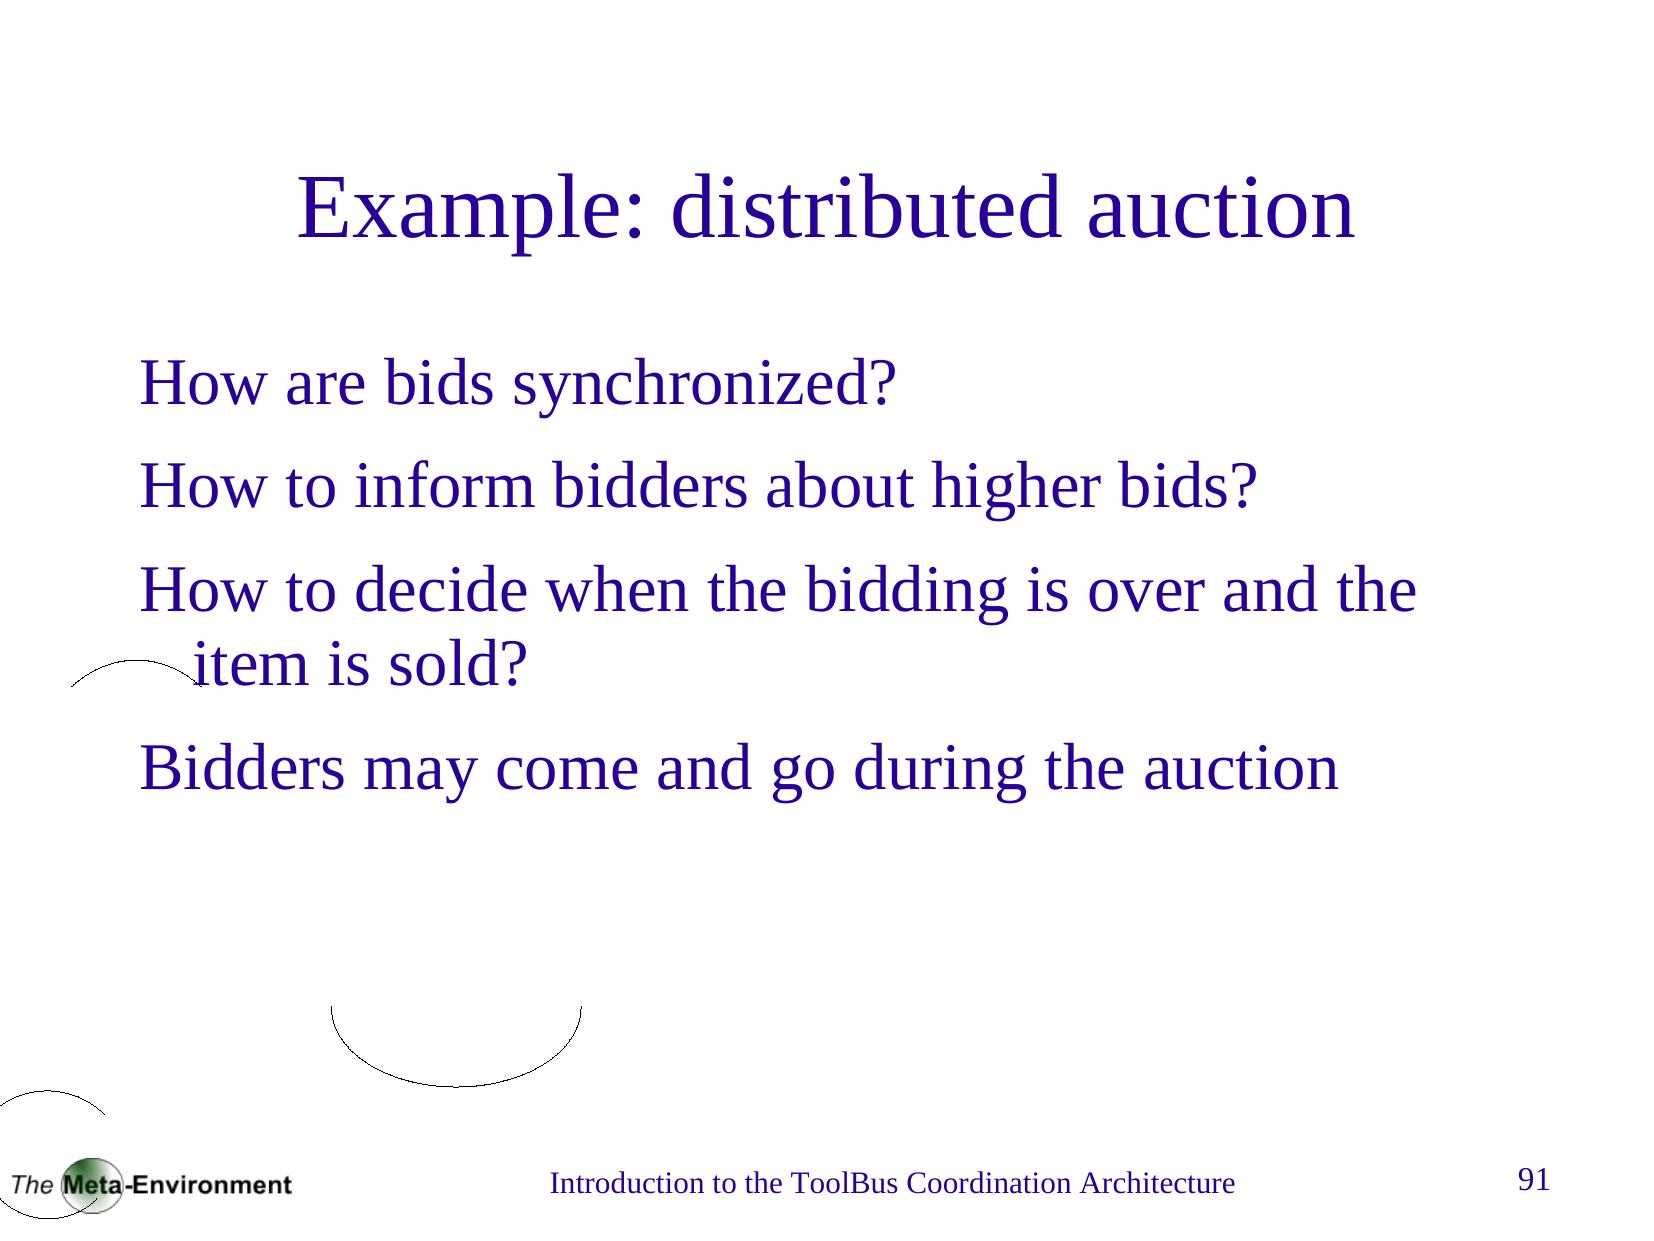

# Example: distributed auction
How are bids synchronized?
How to inform bidders about higher bids?
How to decide when the bidding is over and the item is sold?
Bidders may come and go during the auction